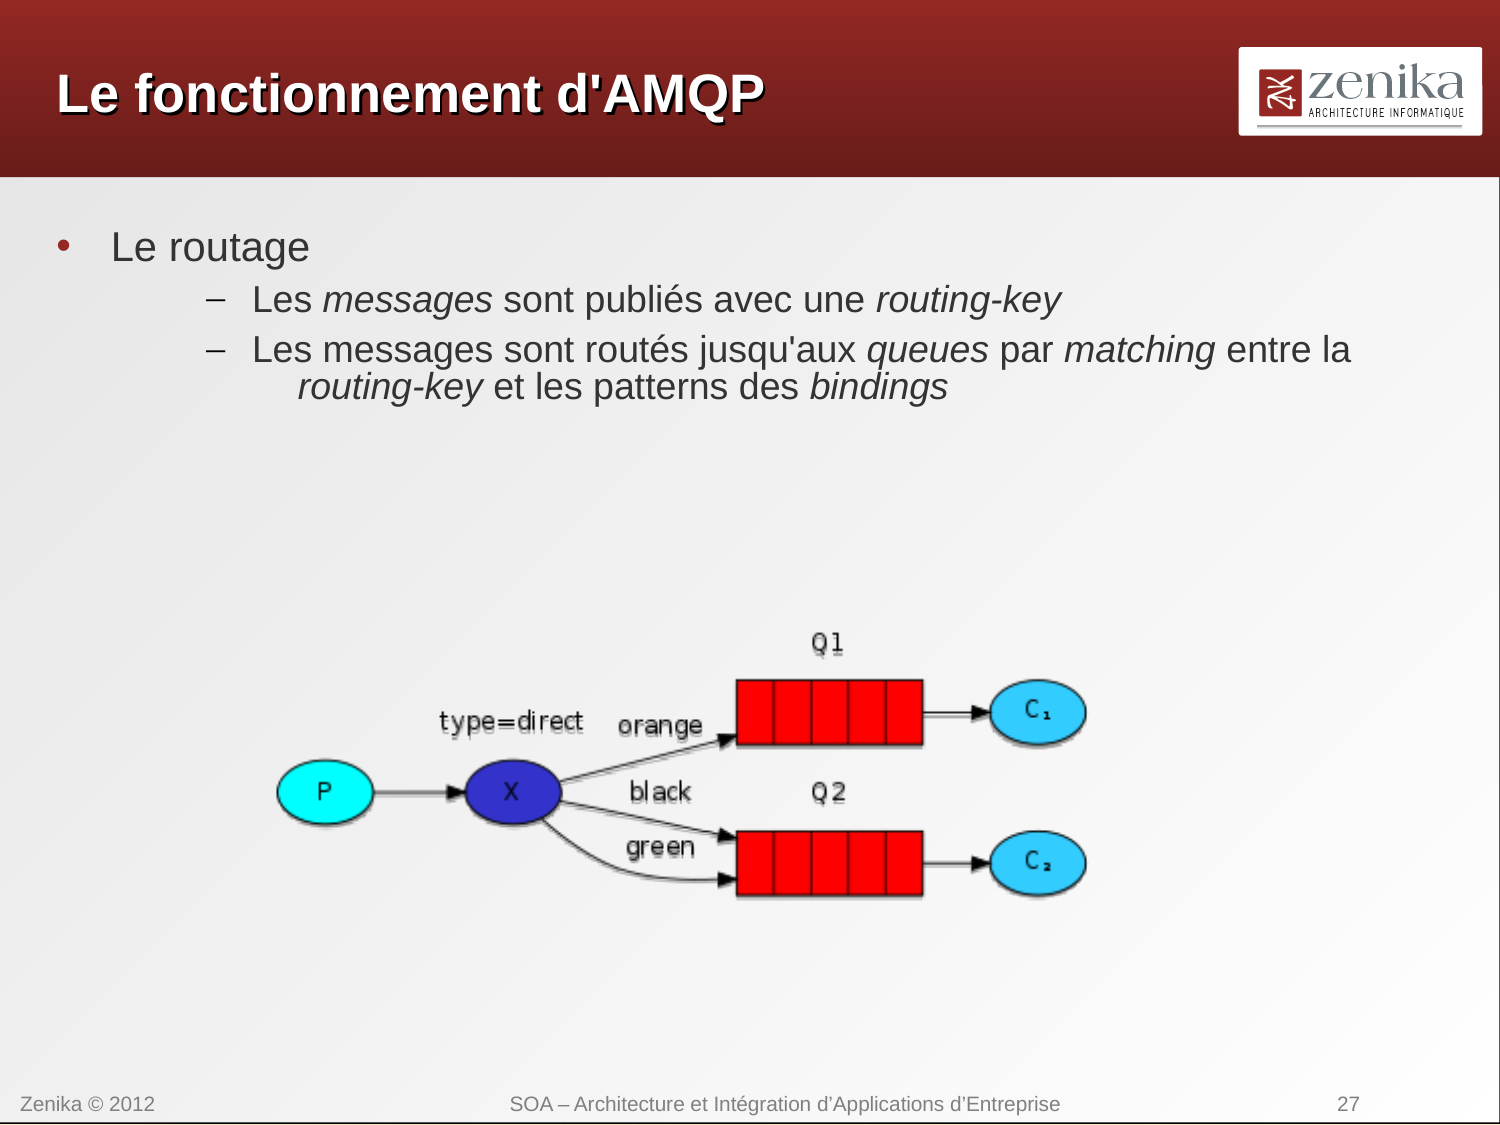

Le fonctionnement d'AMQP
Le routage
Les messages sont publiés avec une routing-key
Les messages sont routés jusqu'aux queues par matching entre la routing-key et les patterns des bindings